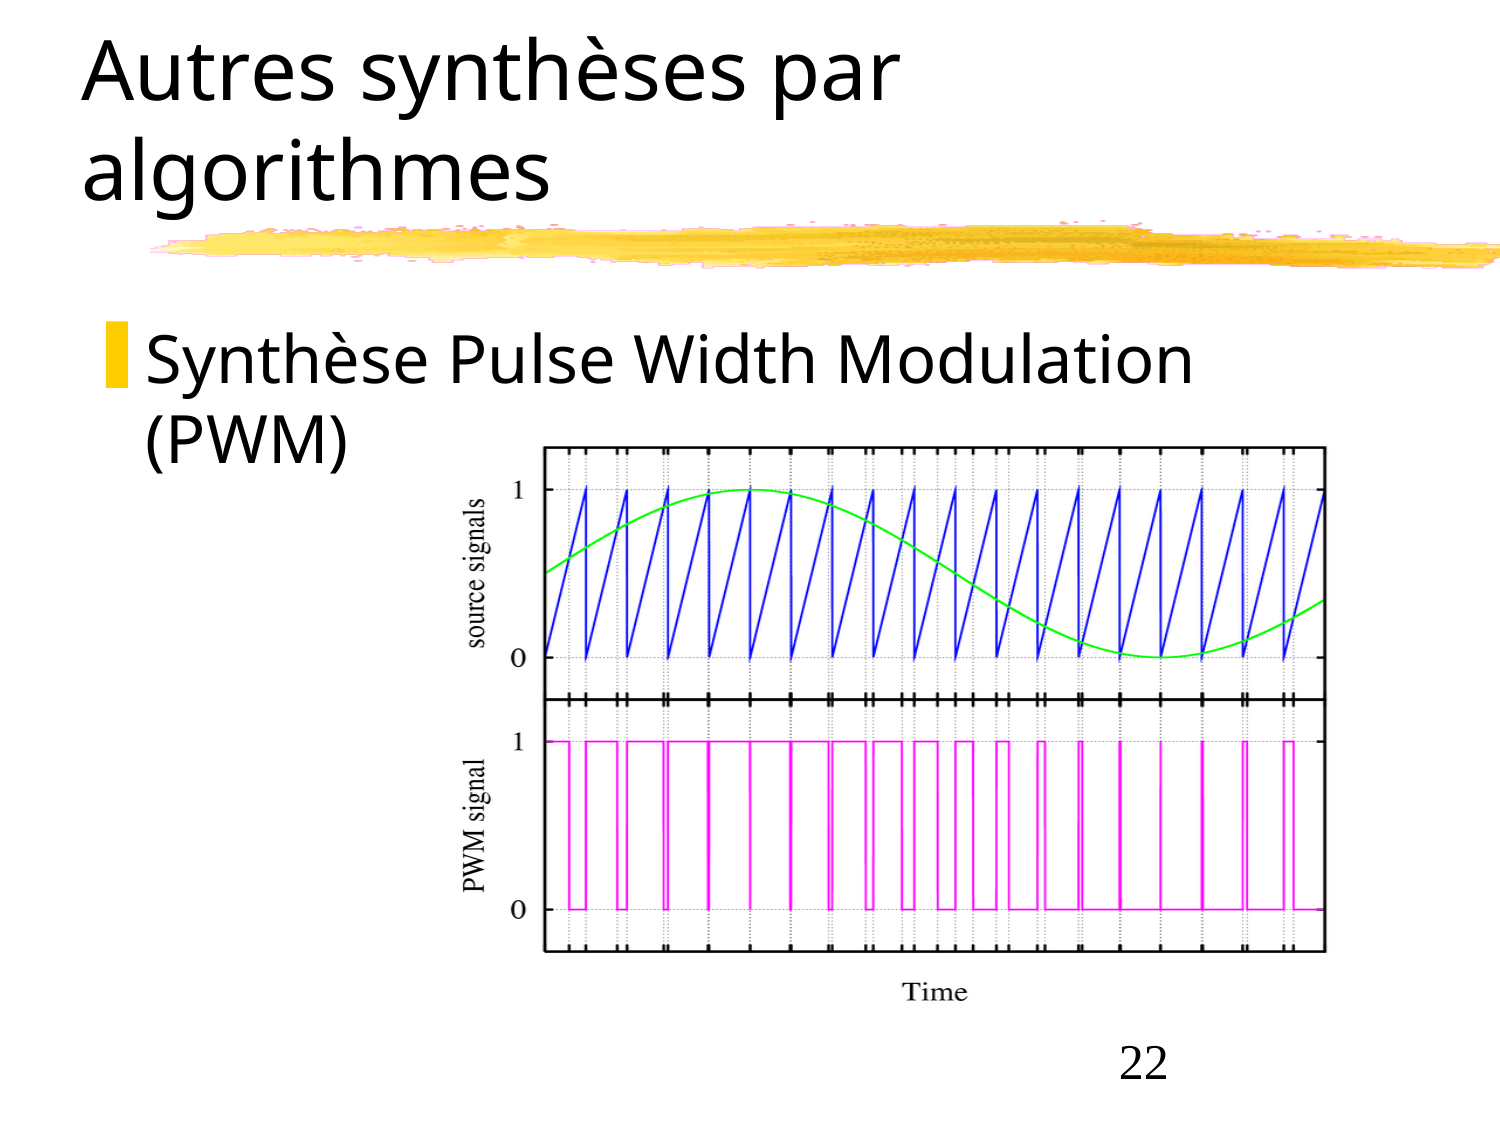

# Autres synthèses par algorithmes
Synthèse Pulse Width Modulation (PWM)
22